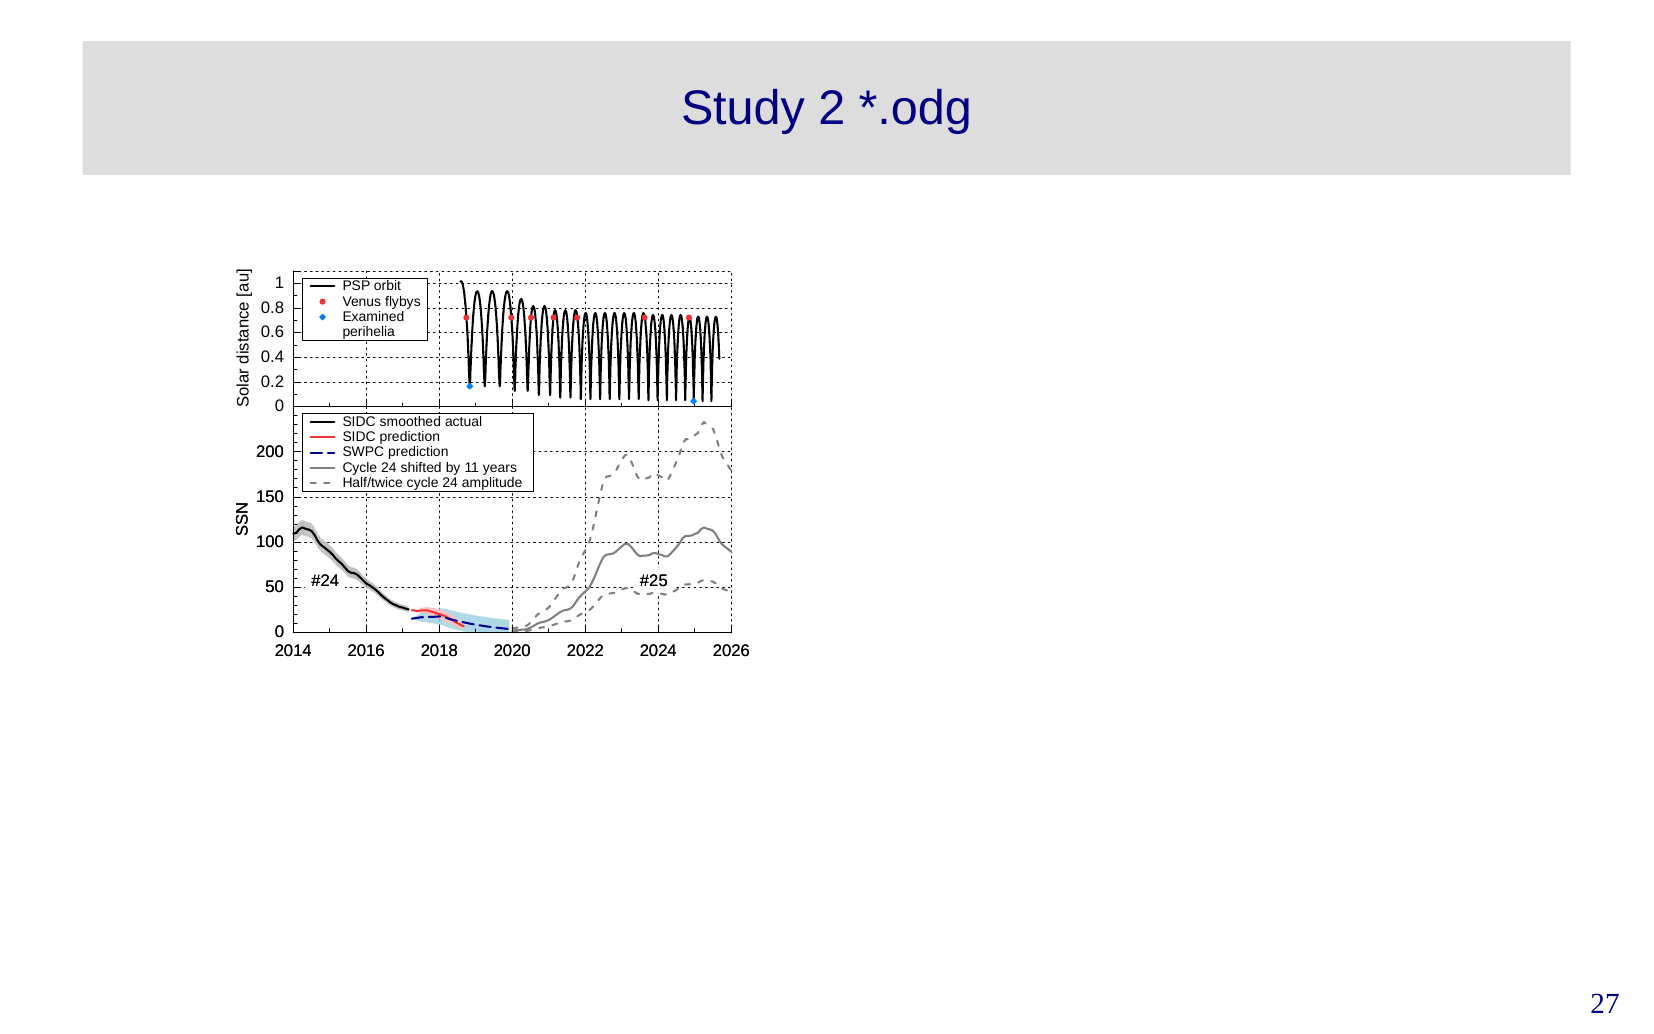

# Study 2 *.odg
 1
PSP orbit
Venus flybys
 0.8
Examined
 0.6
perihelia
Solar distance [au]
 0.4
 0.2
 0
SIDC smoothed actual
SIDC prediction
 200
 200
SWPC prediction
Cycle 24 shifted by 11 years
Half/twice cycle 24 amplitude
 150
 150
SSN
SSN
 100
 100
#24
#24
#25
#25
 50
 50
 0
 0
2014
2014
2016
2016
2018
2018
2020
2020
2022
2022
2024
2024
2026
2026
27